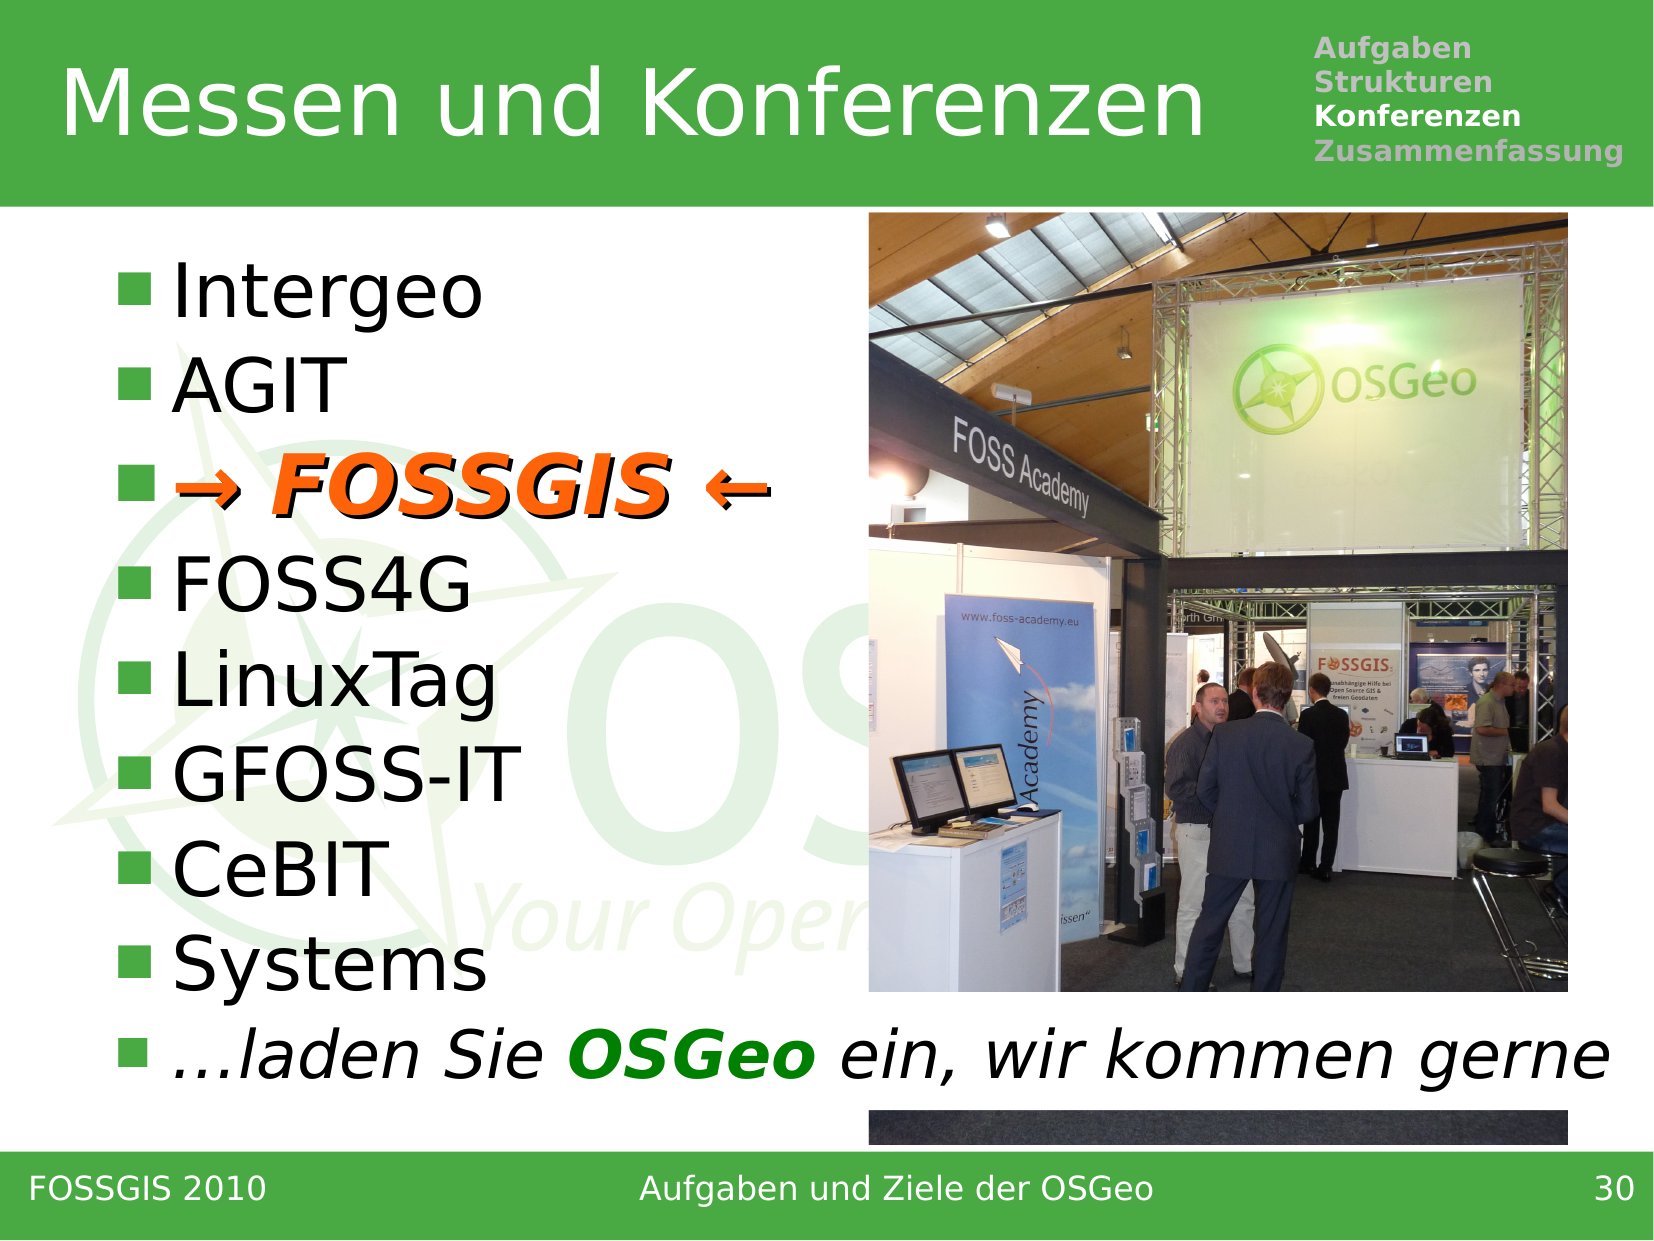

Aufgaben
Strukturen
Konferenzen
Zusammenfassung
# Messen und Konferenzen
Intergeo
AGIT
→ FOSSGIS ←
FOSS4G
LinuxTag
GFOSS-IT
CeBIT
Systems
…laden Sie OSGeo ein, wir kommen gerne
FOSSGIS 2010
Aufgaben und Ziele der OSGeo
30